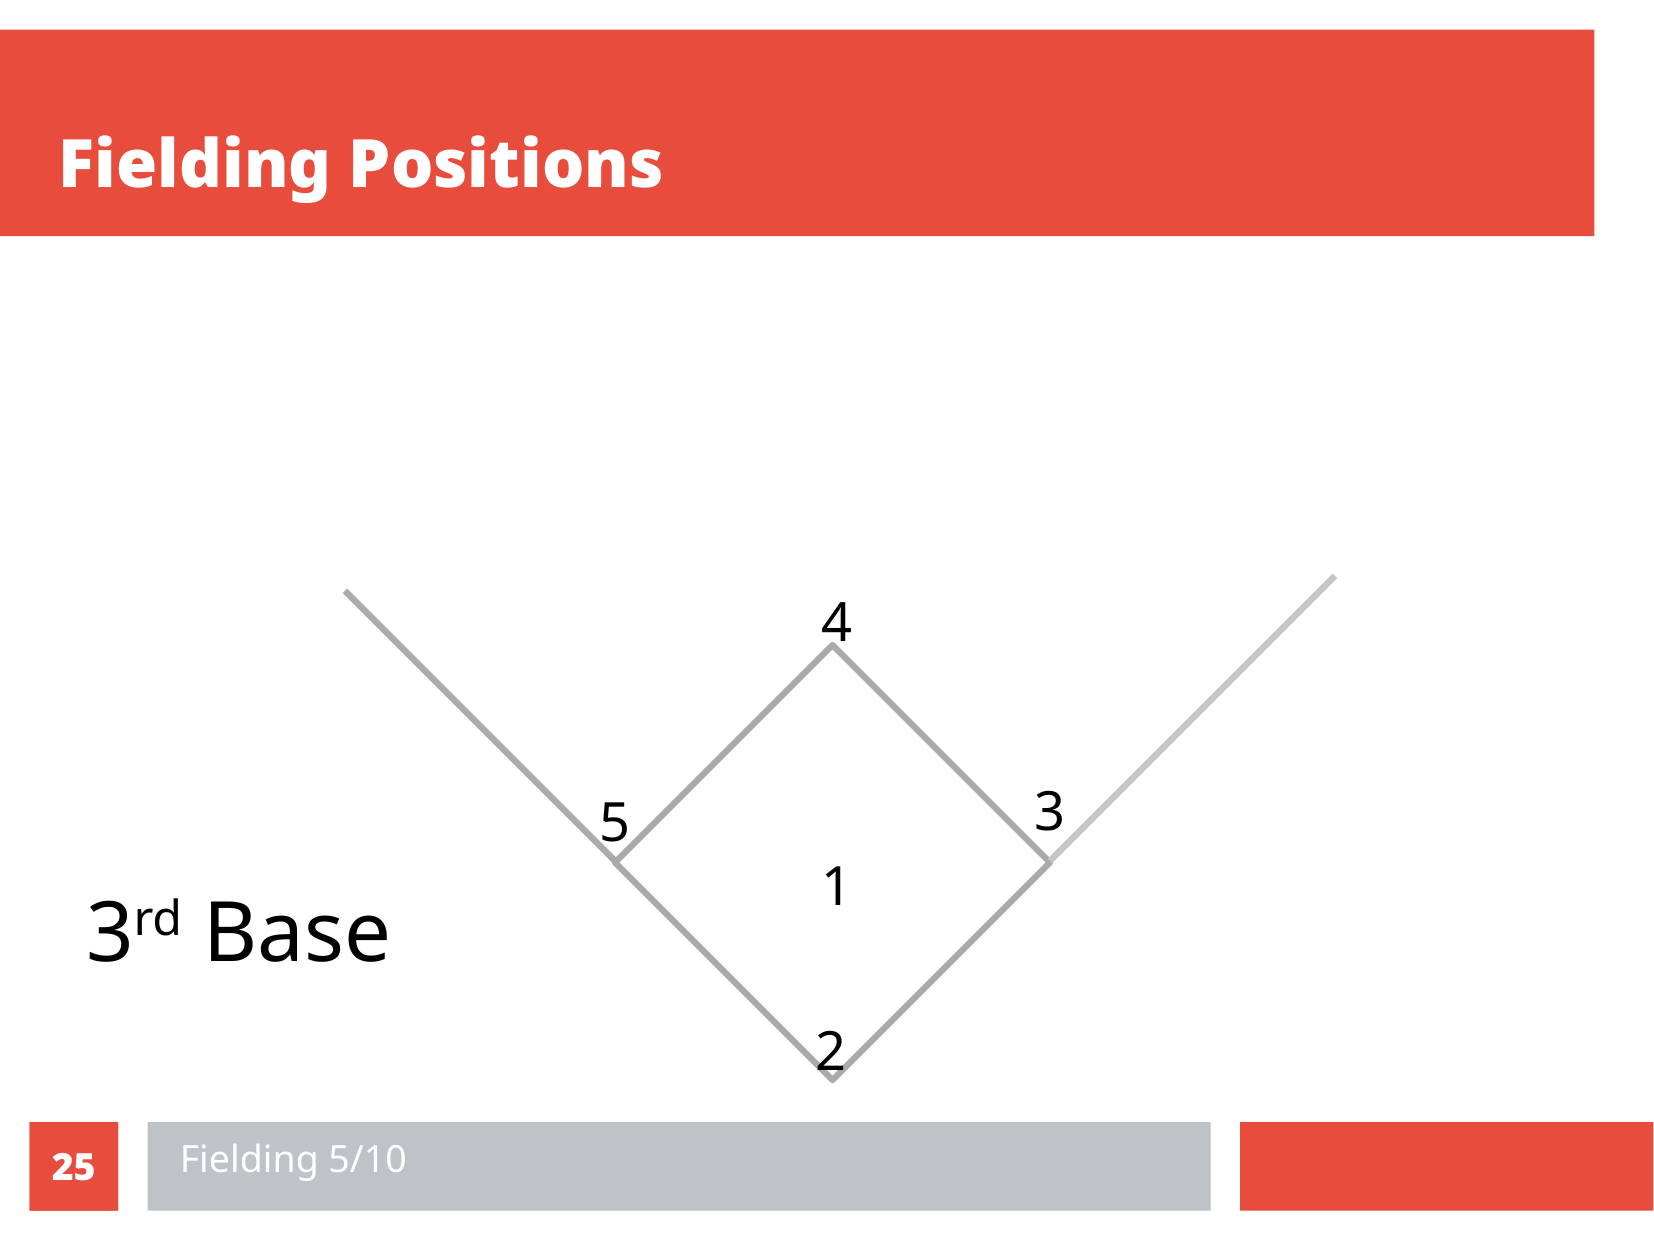

# Fielding Positions
4
3
5
1
3rd Base
2
25
Fielding 5/10